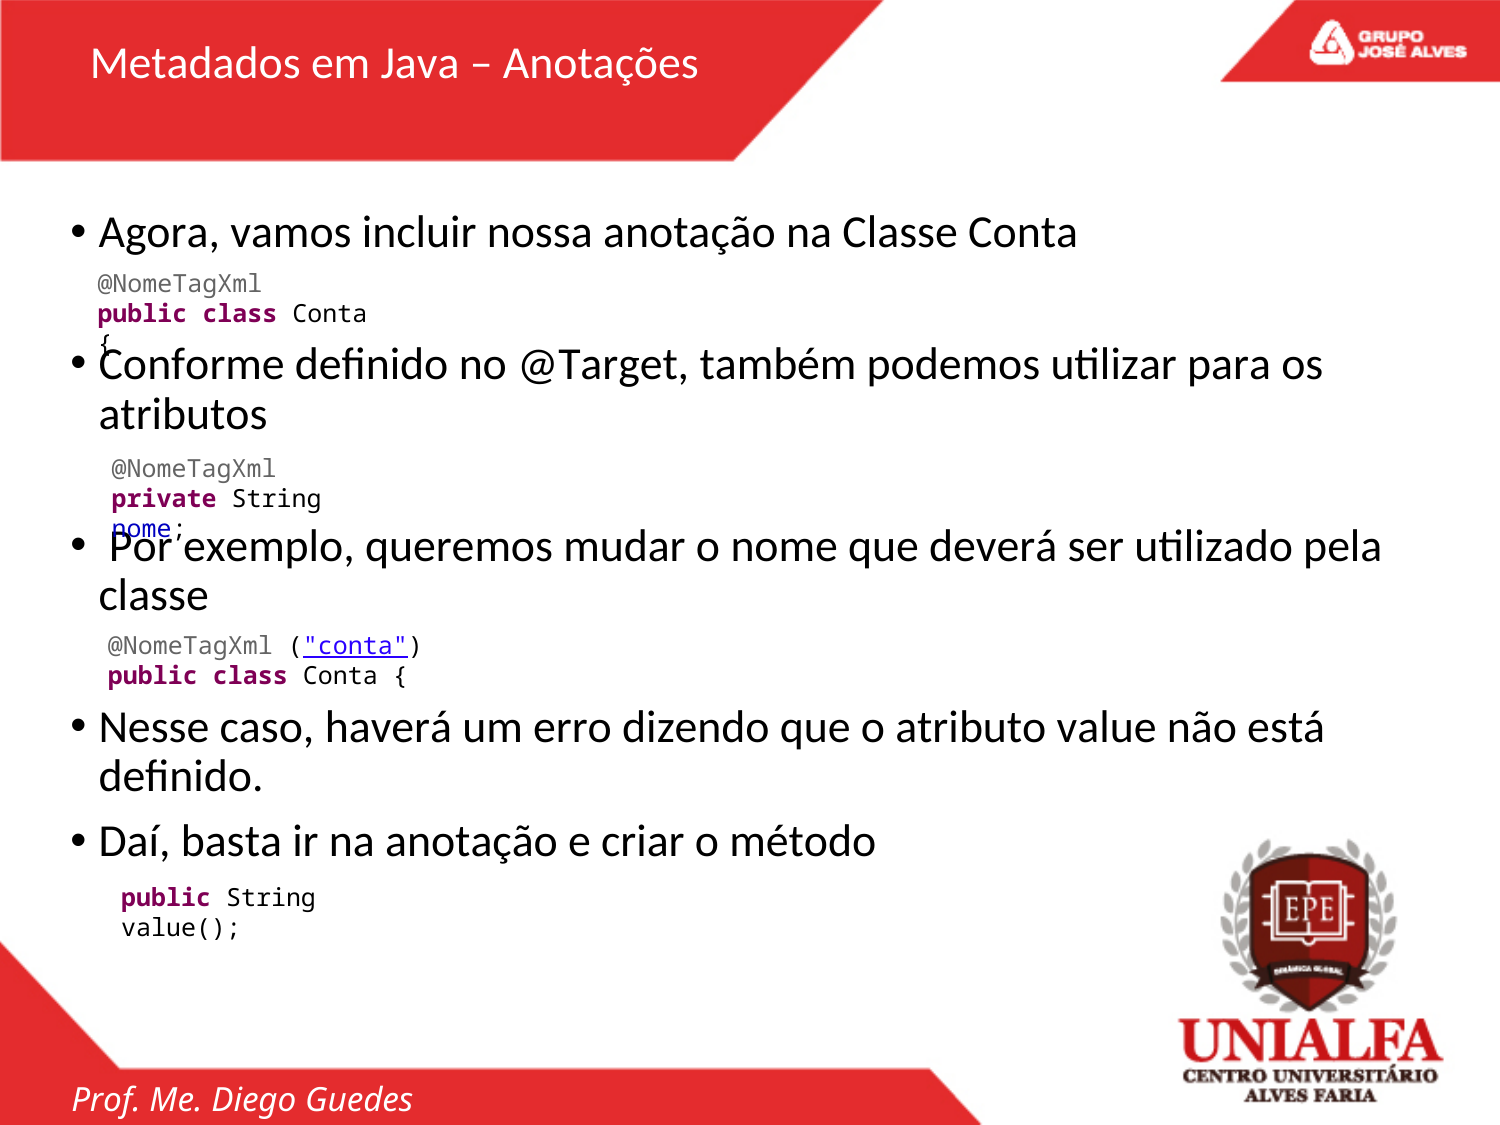

Metadados em Java – Anotações
# Agora, vamos incluir nossa anotação na Classe Conta
Conforme definido no @Target, também podemos utilizar para os atributos
 Por exemplo, queremos mudar o nome que deverá ser utilizado pela classe
Nesse caso, haverá um erro dizendo que o atributo value não está definido.
Daí, basta ir na anotação e criar o método
@NomeTagXml
public class Conta {
@NomeTagXml
private String nome;
@NomeTagXml ("conta")
public class Conta {
public String value();
Prof. Me. Diego Guedes